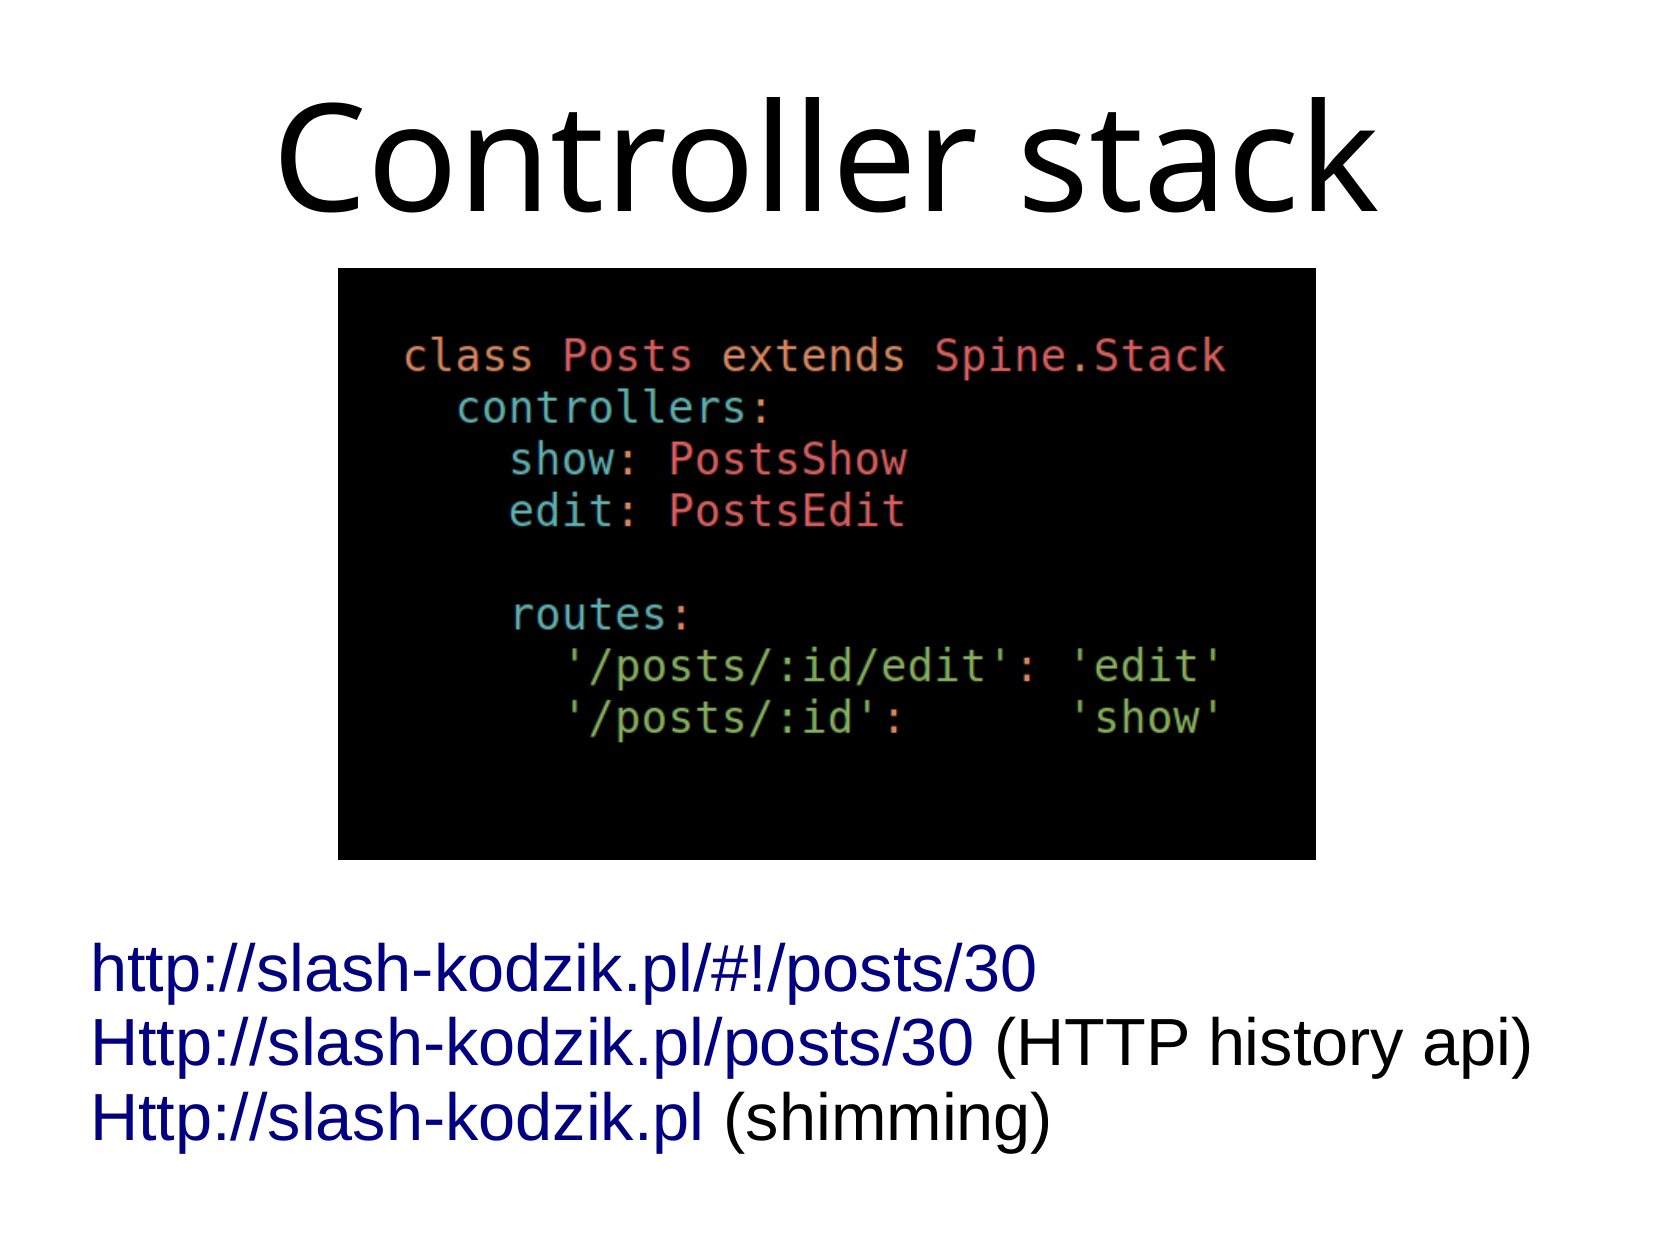

# Controller stack
http://slash-kodzik.pl/#!/posts/30
Http://slash-kodzik.pl/posts/30 (HTTP history api)
Http://slash-kodzik.pl (shimming)